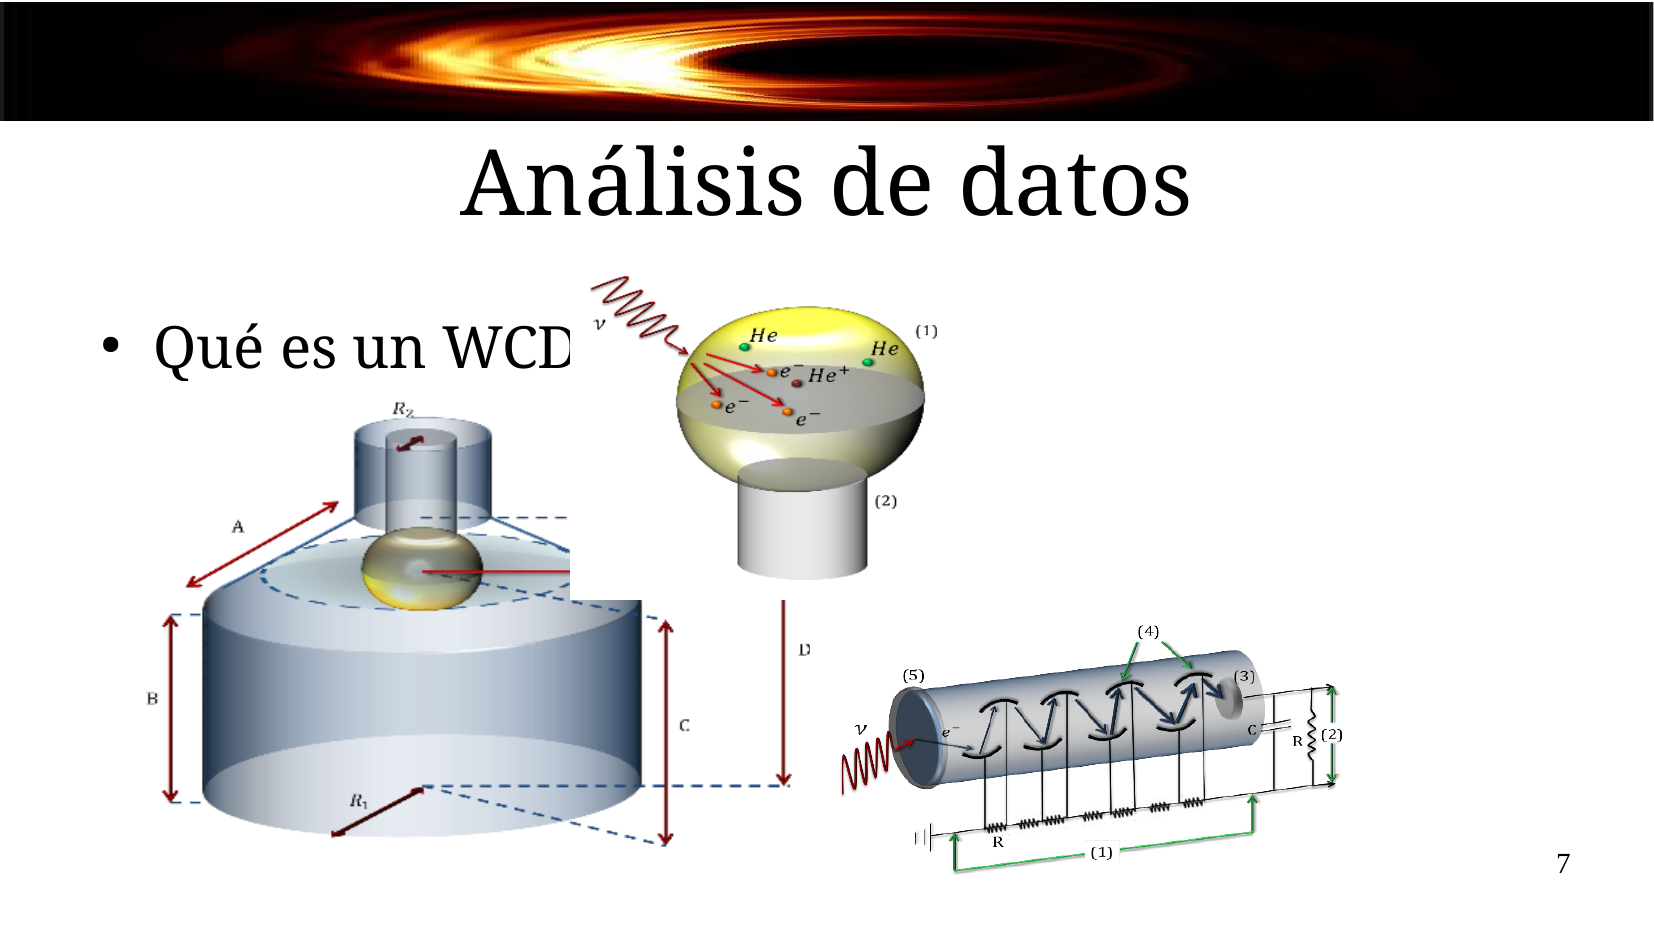

# Análisis de datos
Qué es un WCD:
7